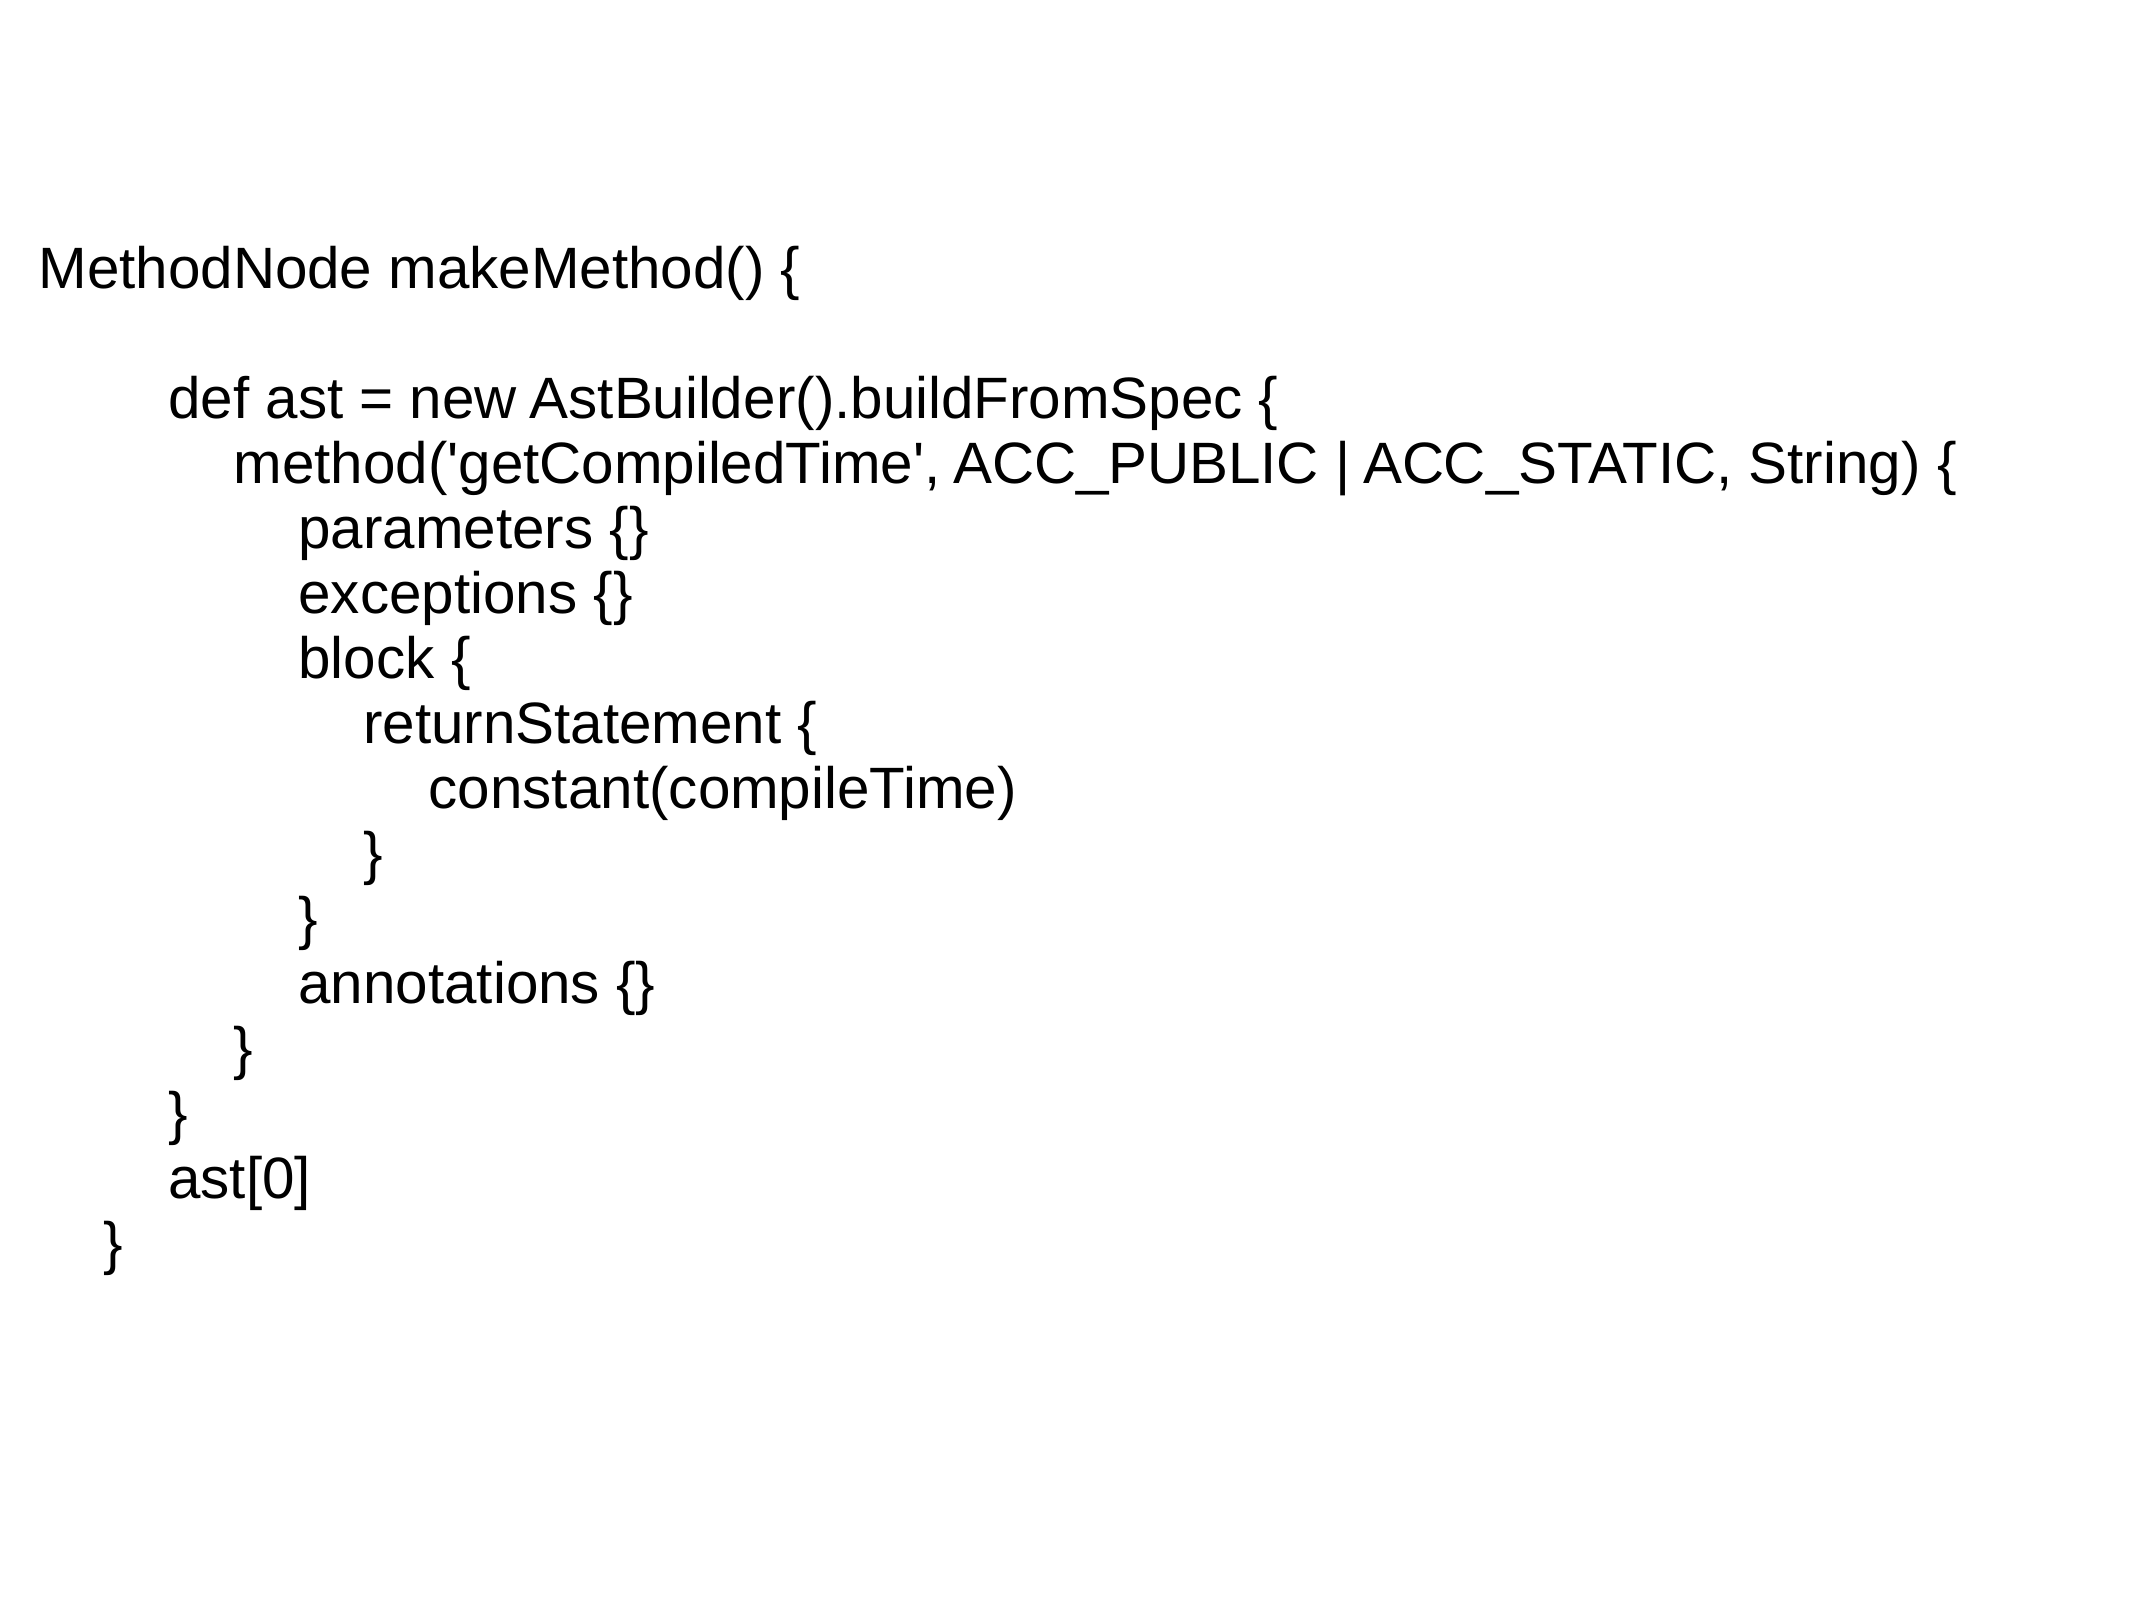

MethodNode makeMethod() {
 def ast = new AstBuilder().buildFromSpec {
 method('getCompiledTime', ACC_PUBLIC | ACC_STATIC, String) {
 parameters {}
 exceptions {}
 block {
 returnStatement {
 constant(compileTime)
 }
 }
 annotations {}
 }
 }
 ast[0]
 }